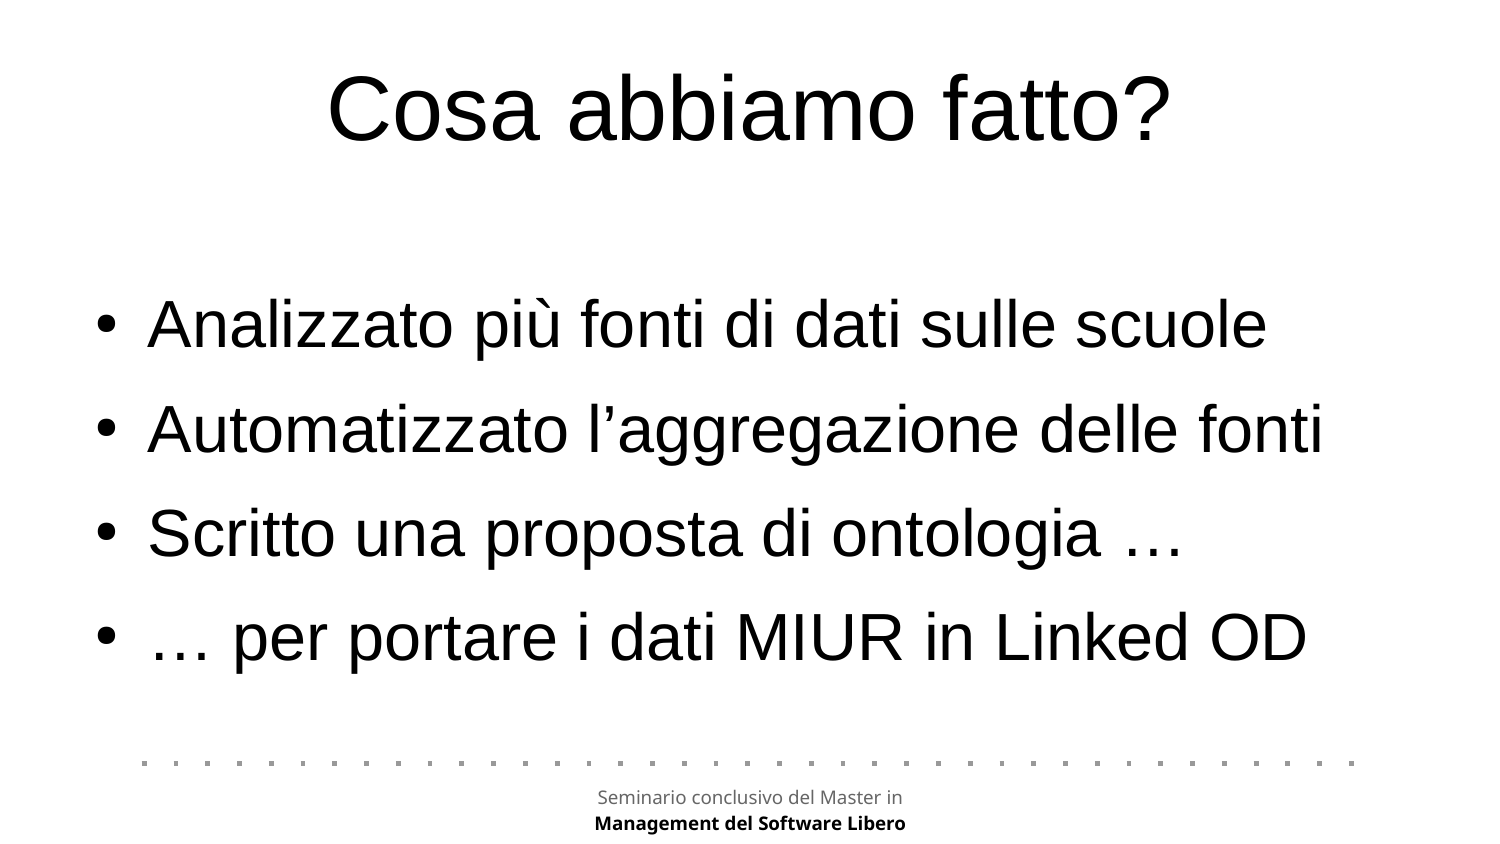

# Cosa abbiamo fatto?
Analizzato più fonti di dati sulle scuole
Automatizzato l’aggregazione delle fonti
Scritto una proposta di ontologia …
… per portare i dati MIUR in Linked OD
Seminario conclusivo del Master in
Management del Software Libero